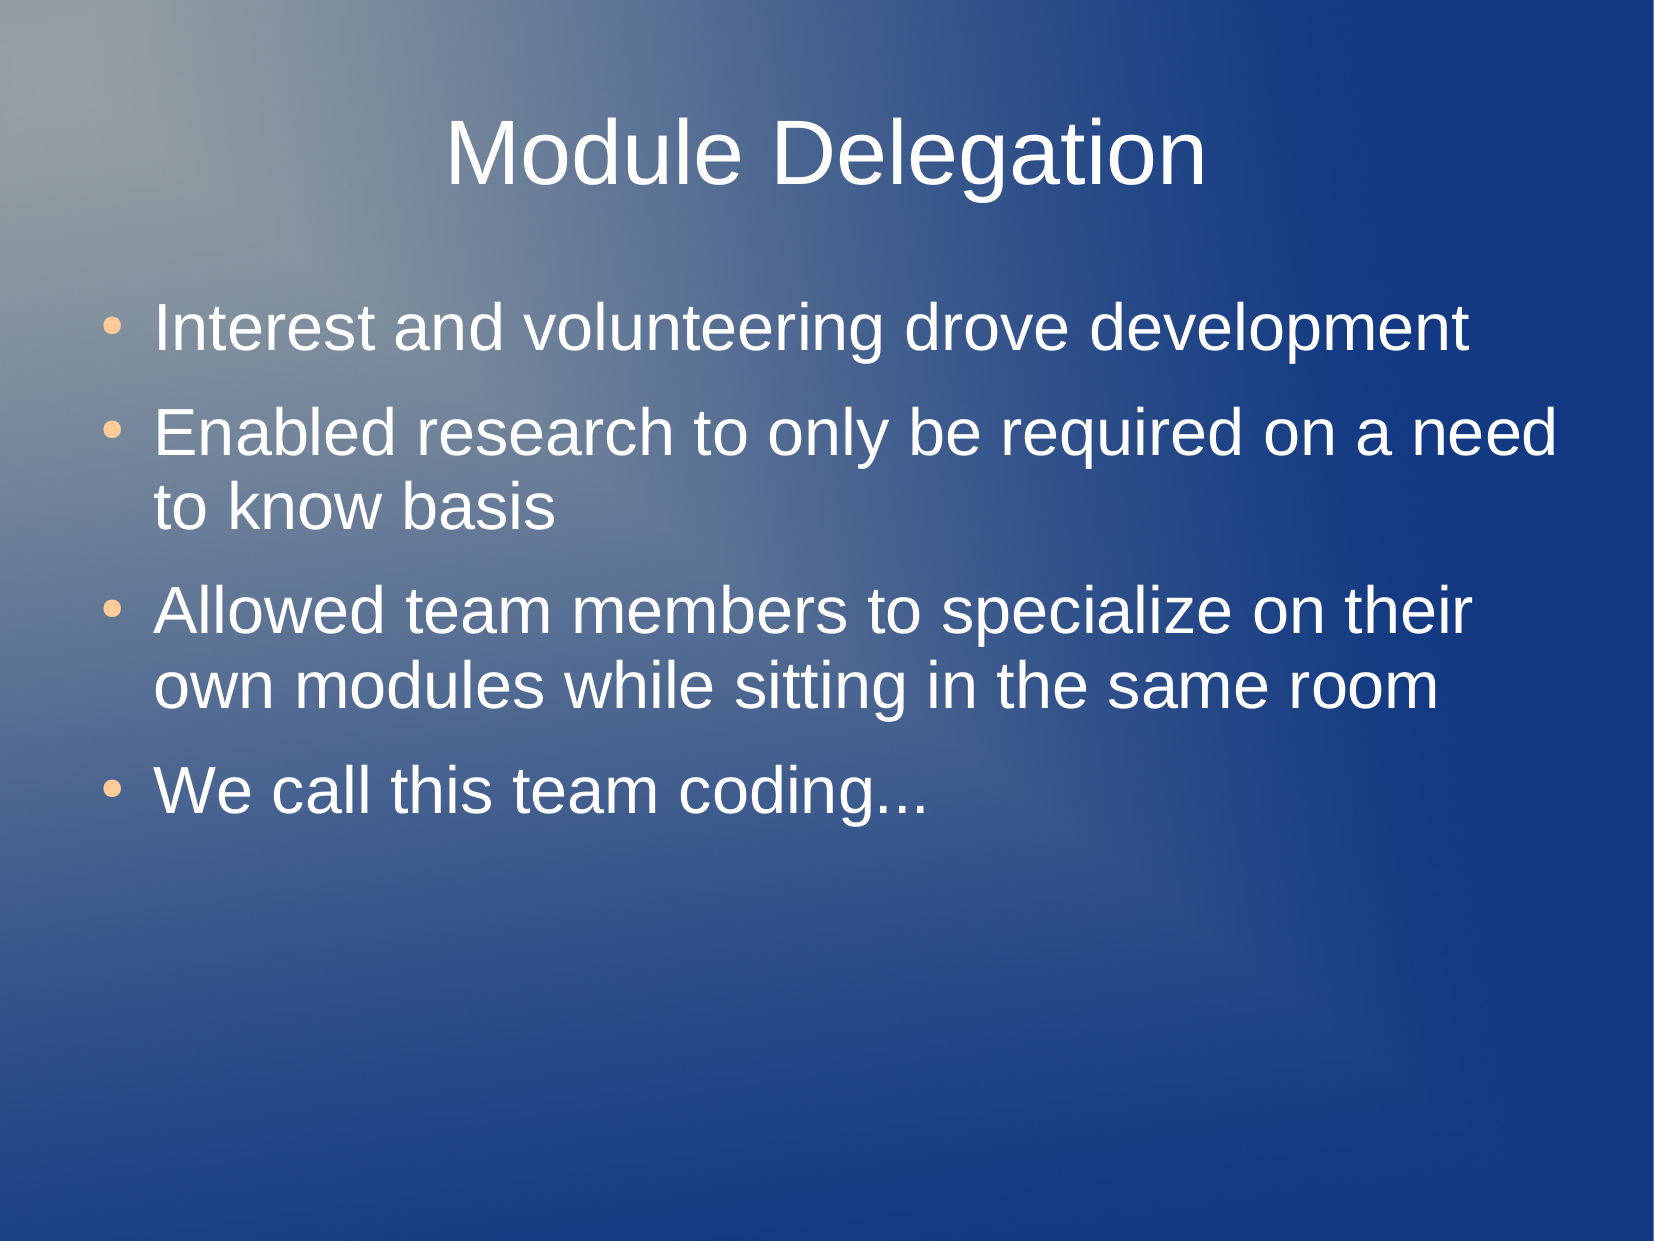

# Module Delegation
Interest and volunteering drove development
Enabled research to only be required on a need to know basis
Allowed team members to specialize on their own modules while sitting in the same room
We call this team coding...